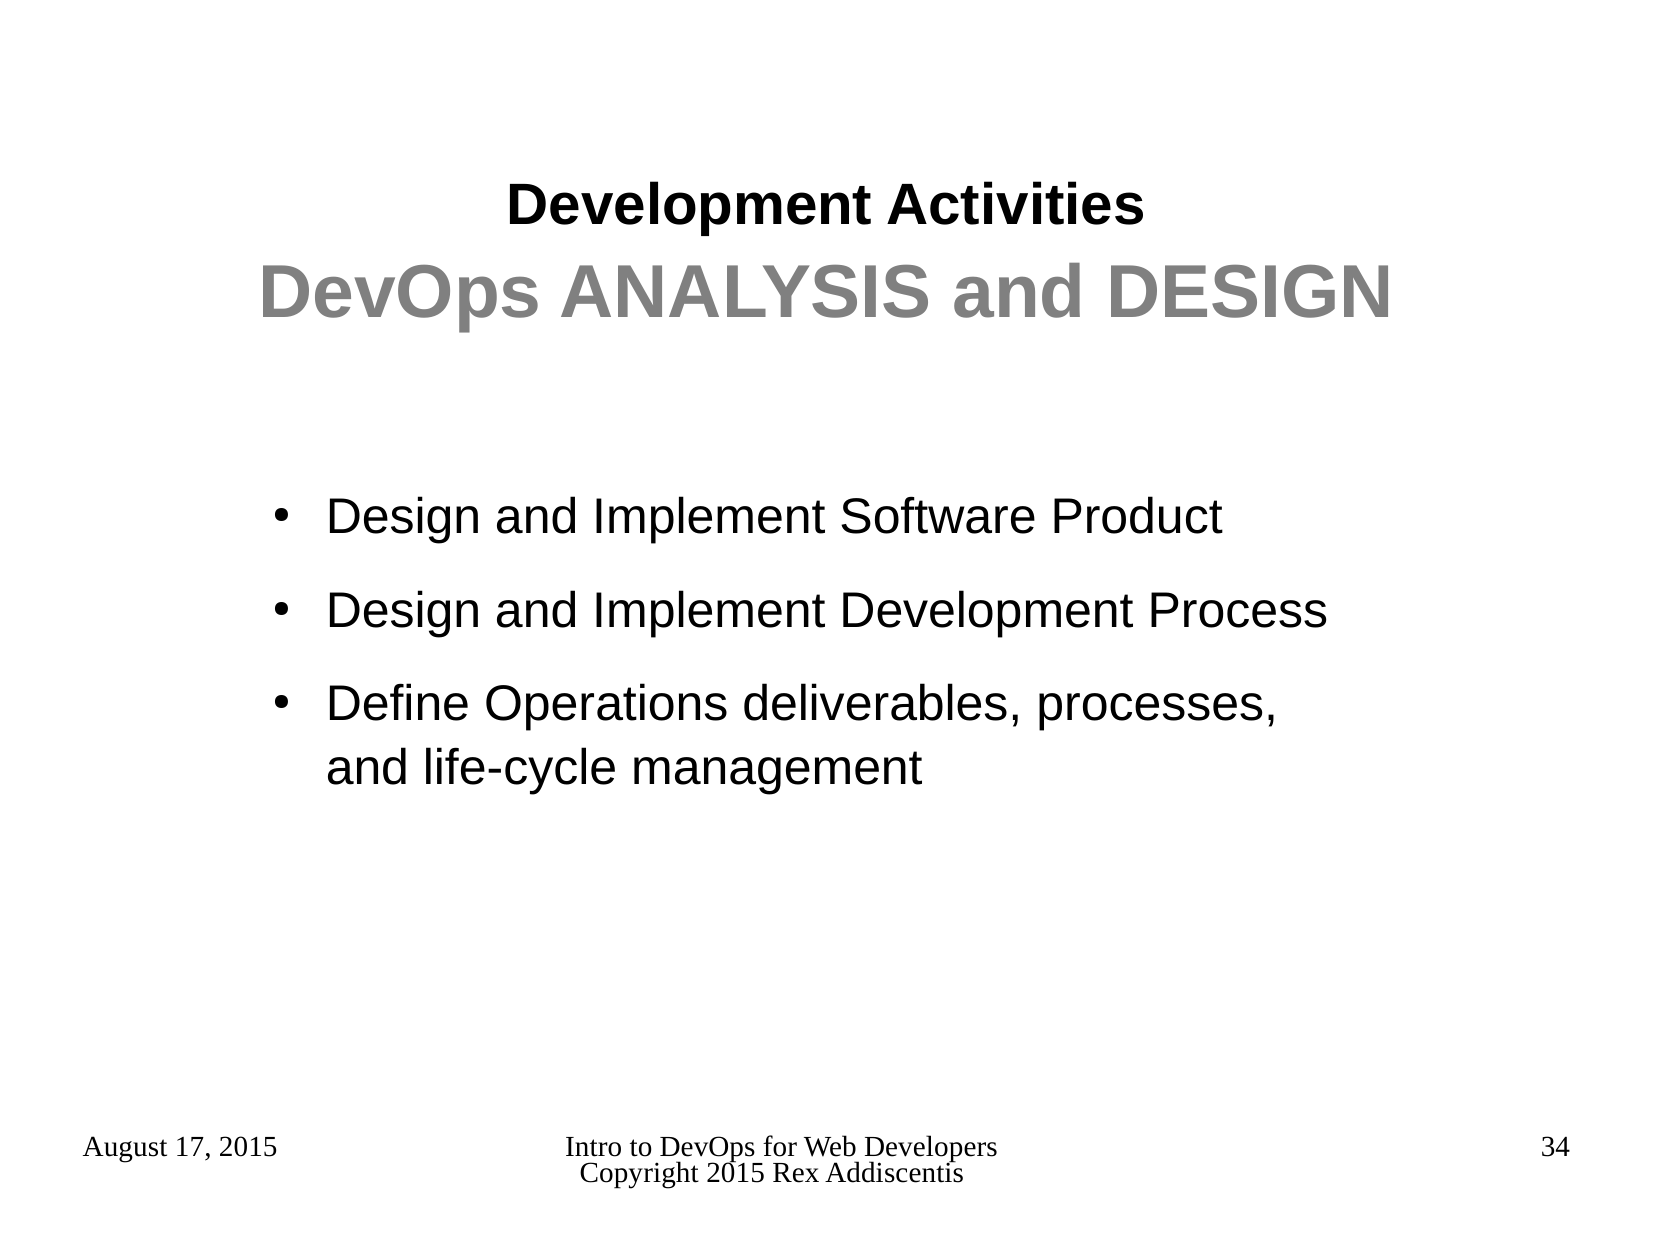

# Development Activities
DevOps ANALYSIS and DESIGN
Design and Implement Software Product
Design and Implement Development Process
Define Operations deliverables, processes, and life-cycle management
August 17, 2015
Intro to DevOps for Web Developers Copyright 2015 Rex Addiscentis
34